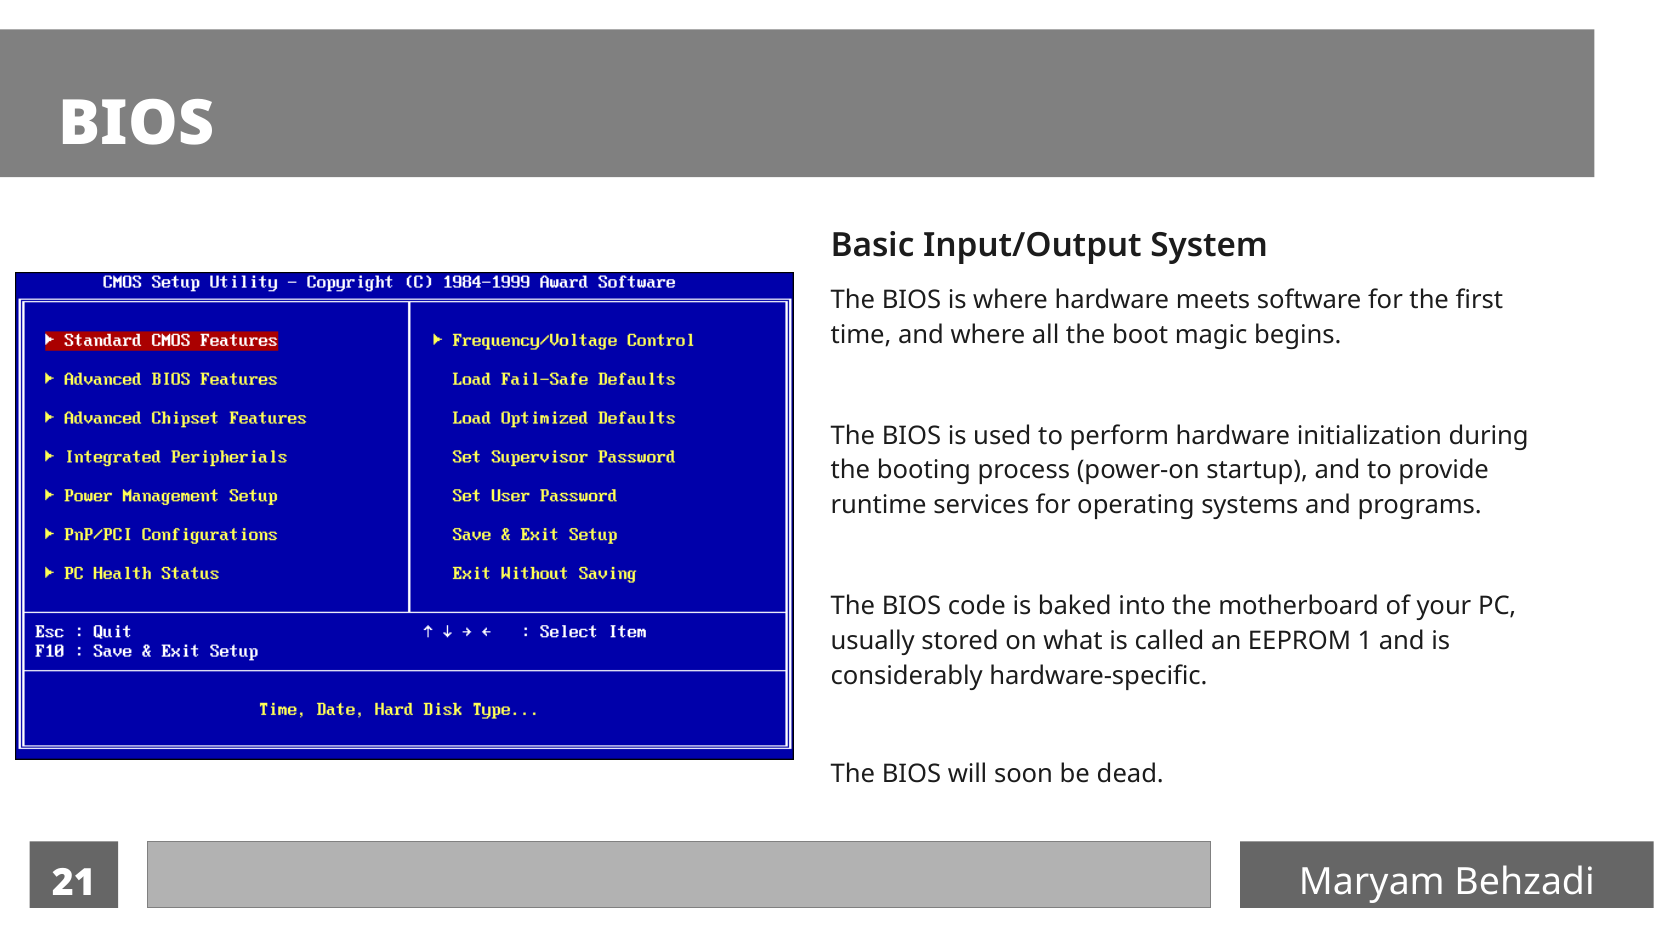

# BIOS
Basic Input/Output System
The BIOS is where hardware meets software for the first time, and where all the boot magic begins.
The BIOS is used to perform hardware initialization during the booting process (power-on startup), and to provide runtime services for operating systems and programs.
The BIOS code is baked into the motherboard of your PC, usually stored on what is called an EEPROM 1 and is considerably hardware-specific.
The BIOS will soon be dead.
21